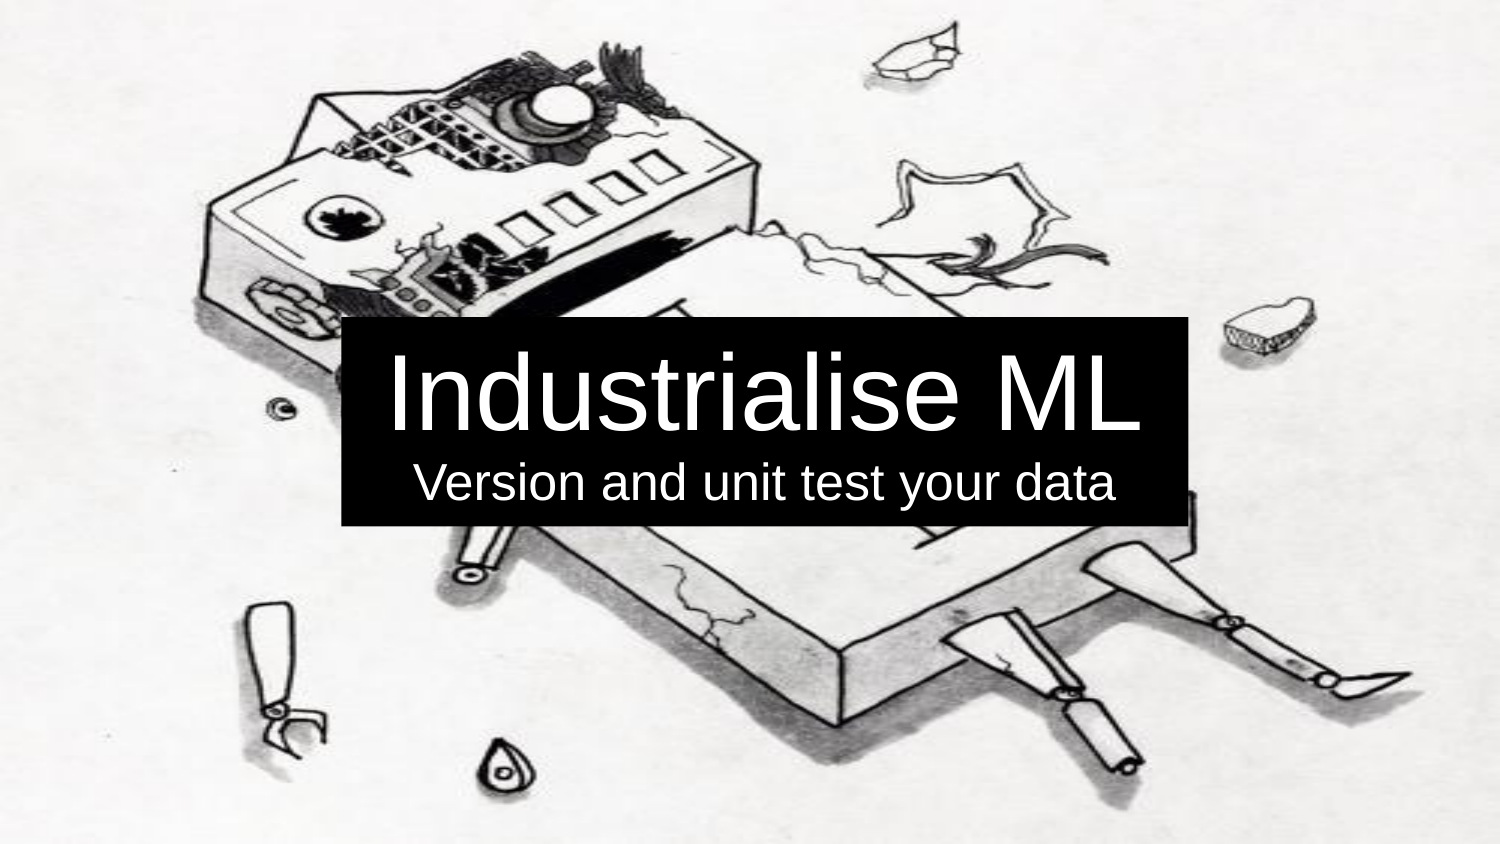

# Industrialise ML Version and unit test your data